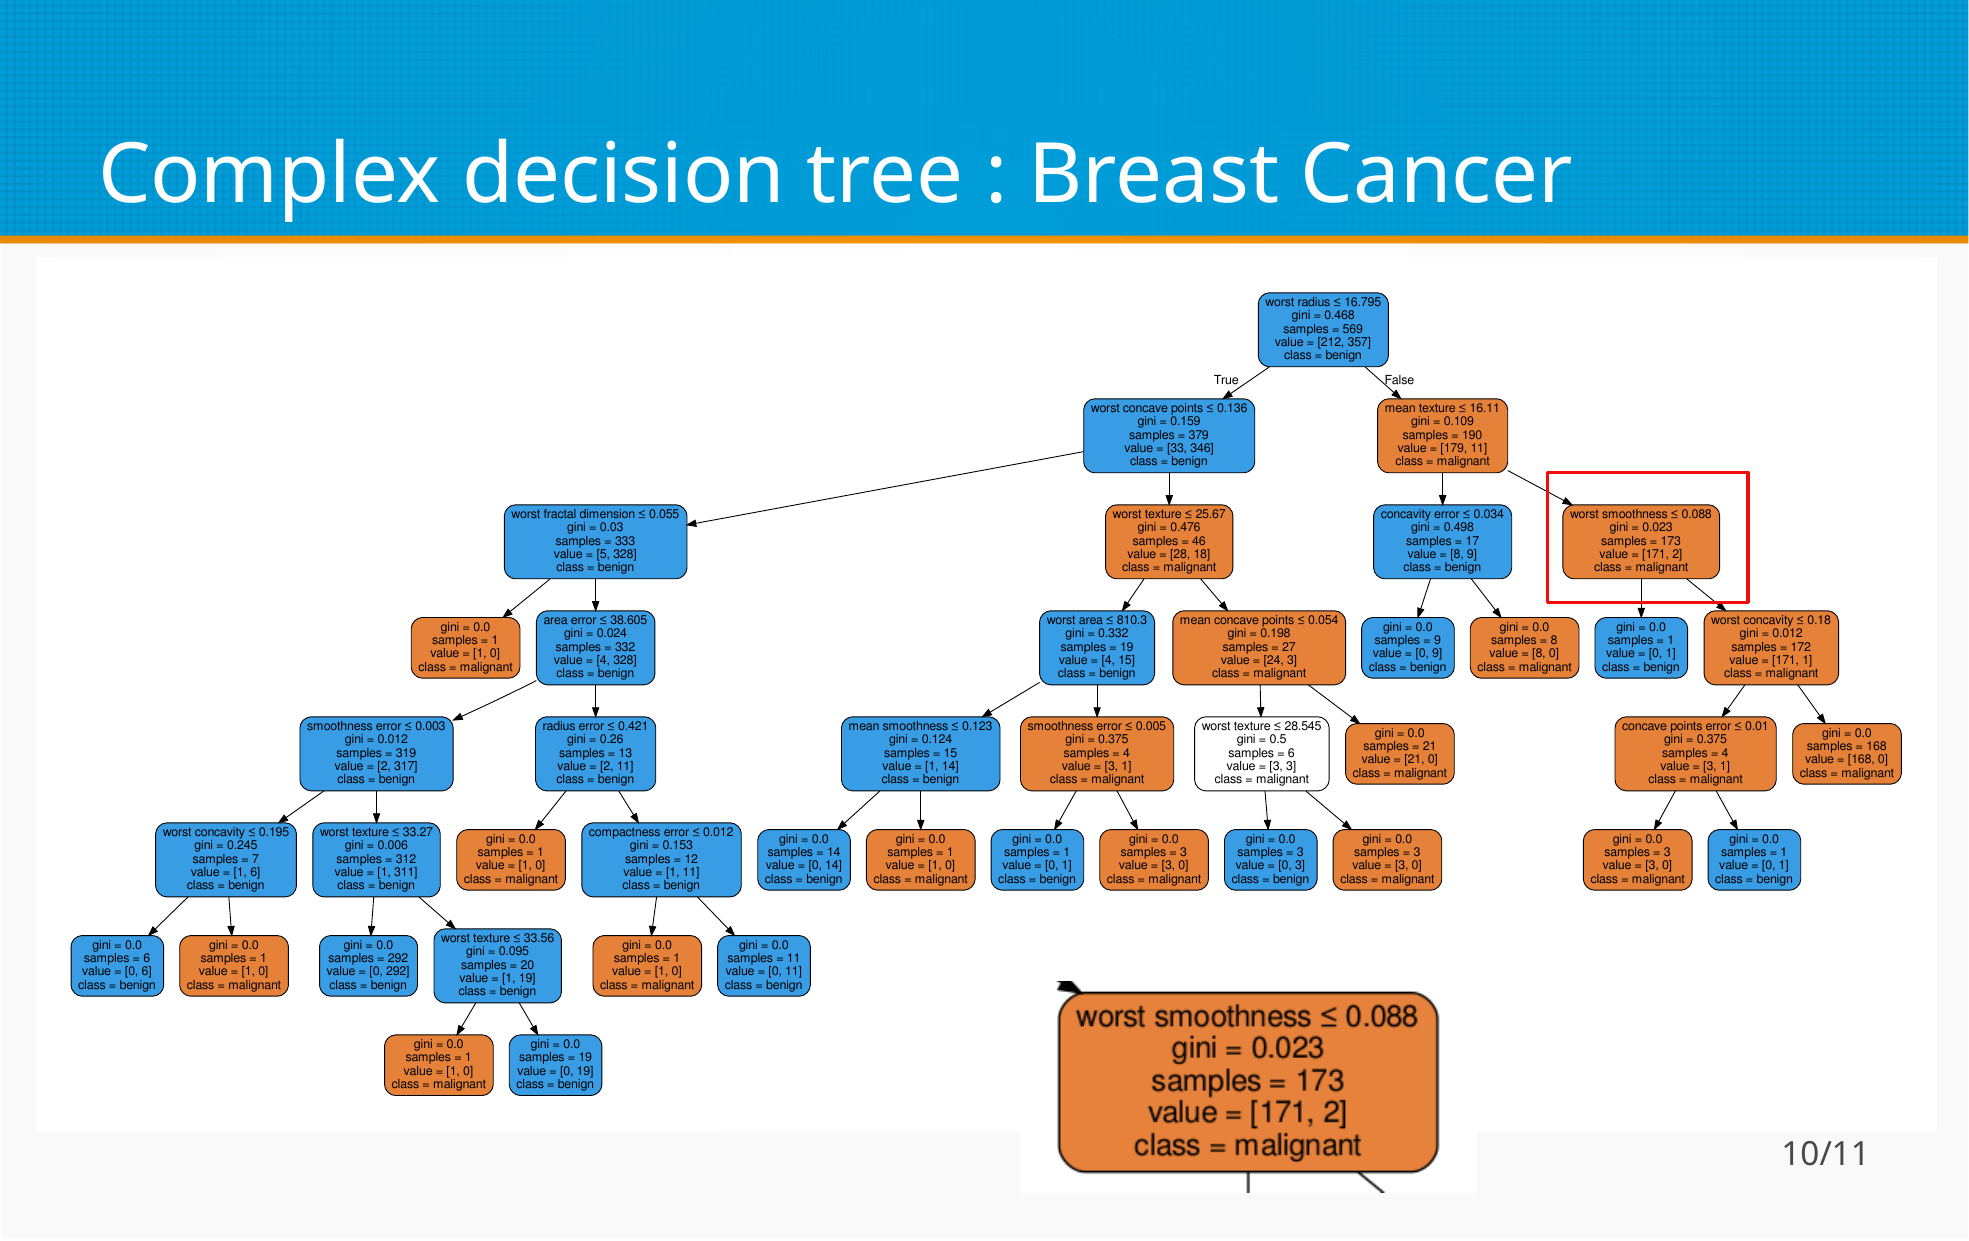

# Complex decision tree : Breast Cancer
10